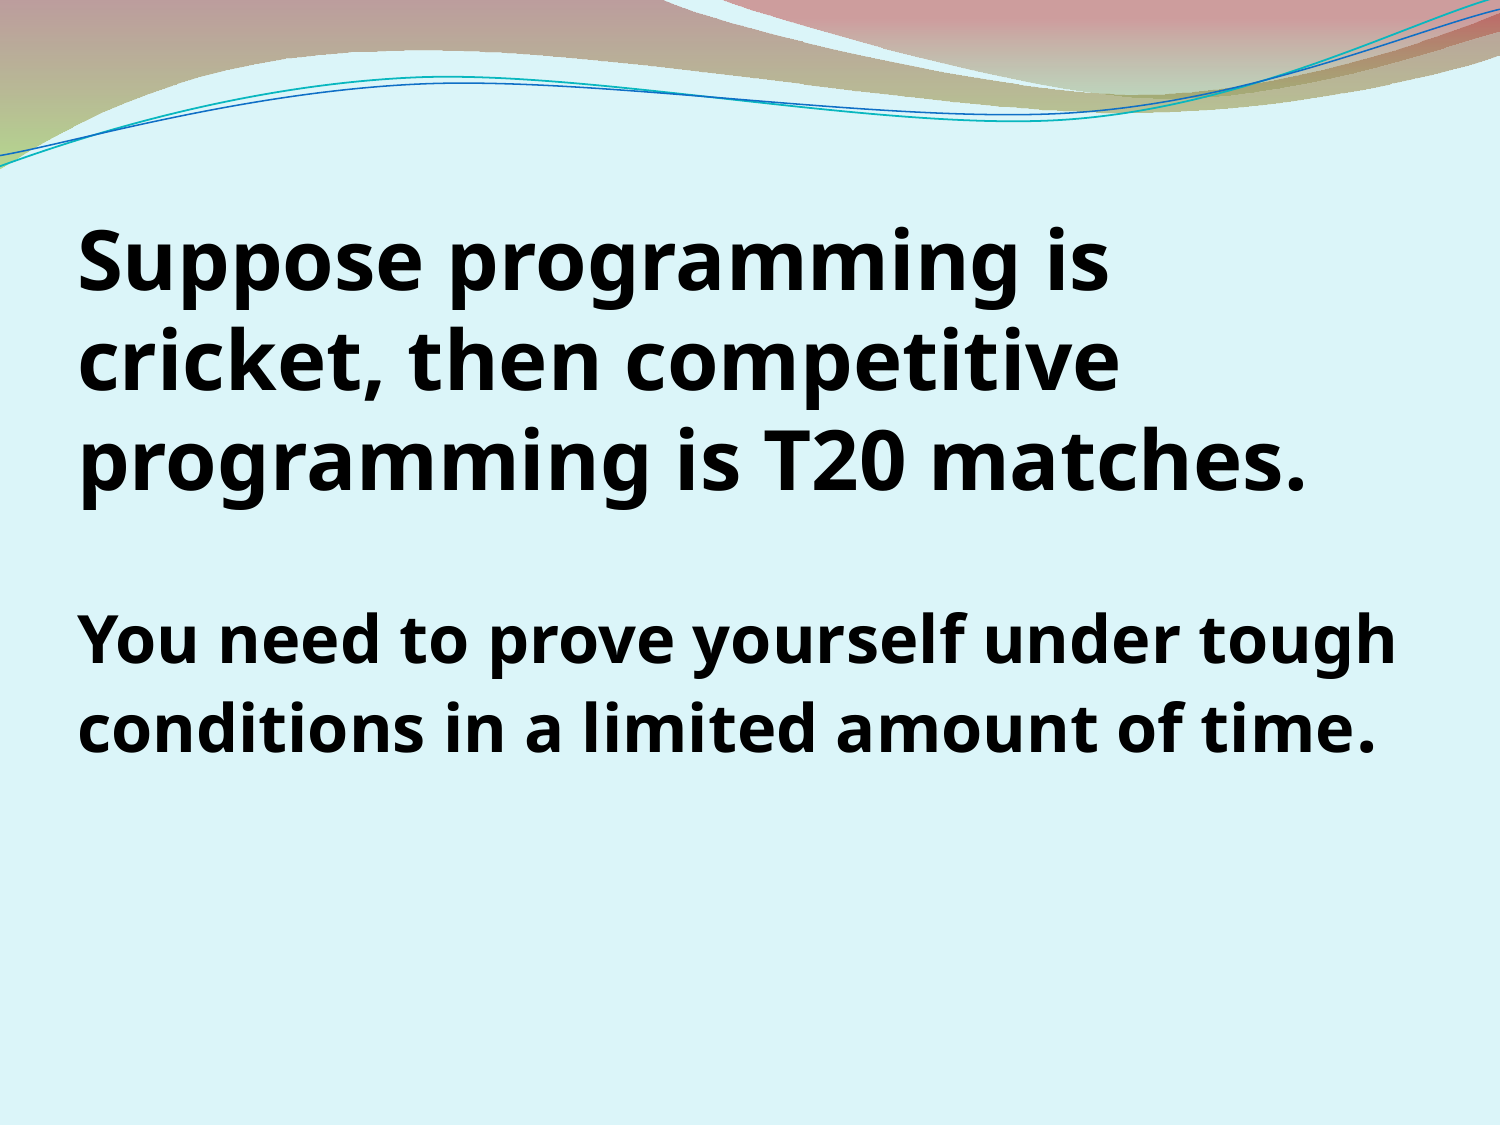

Suppose programming is cricket, then competitive programming is T20 matches.
You need to prove yourself under tough conditions in a limited amount of time.